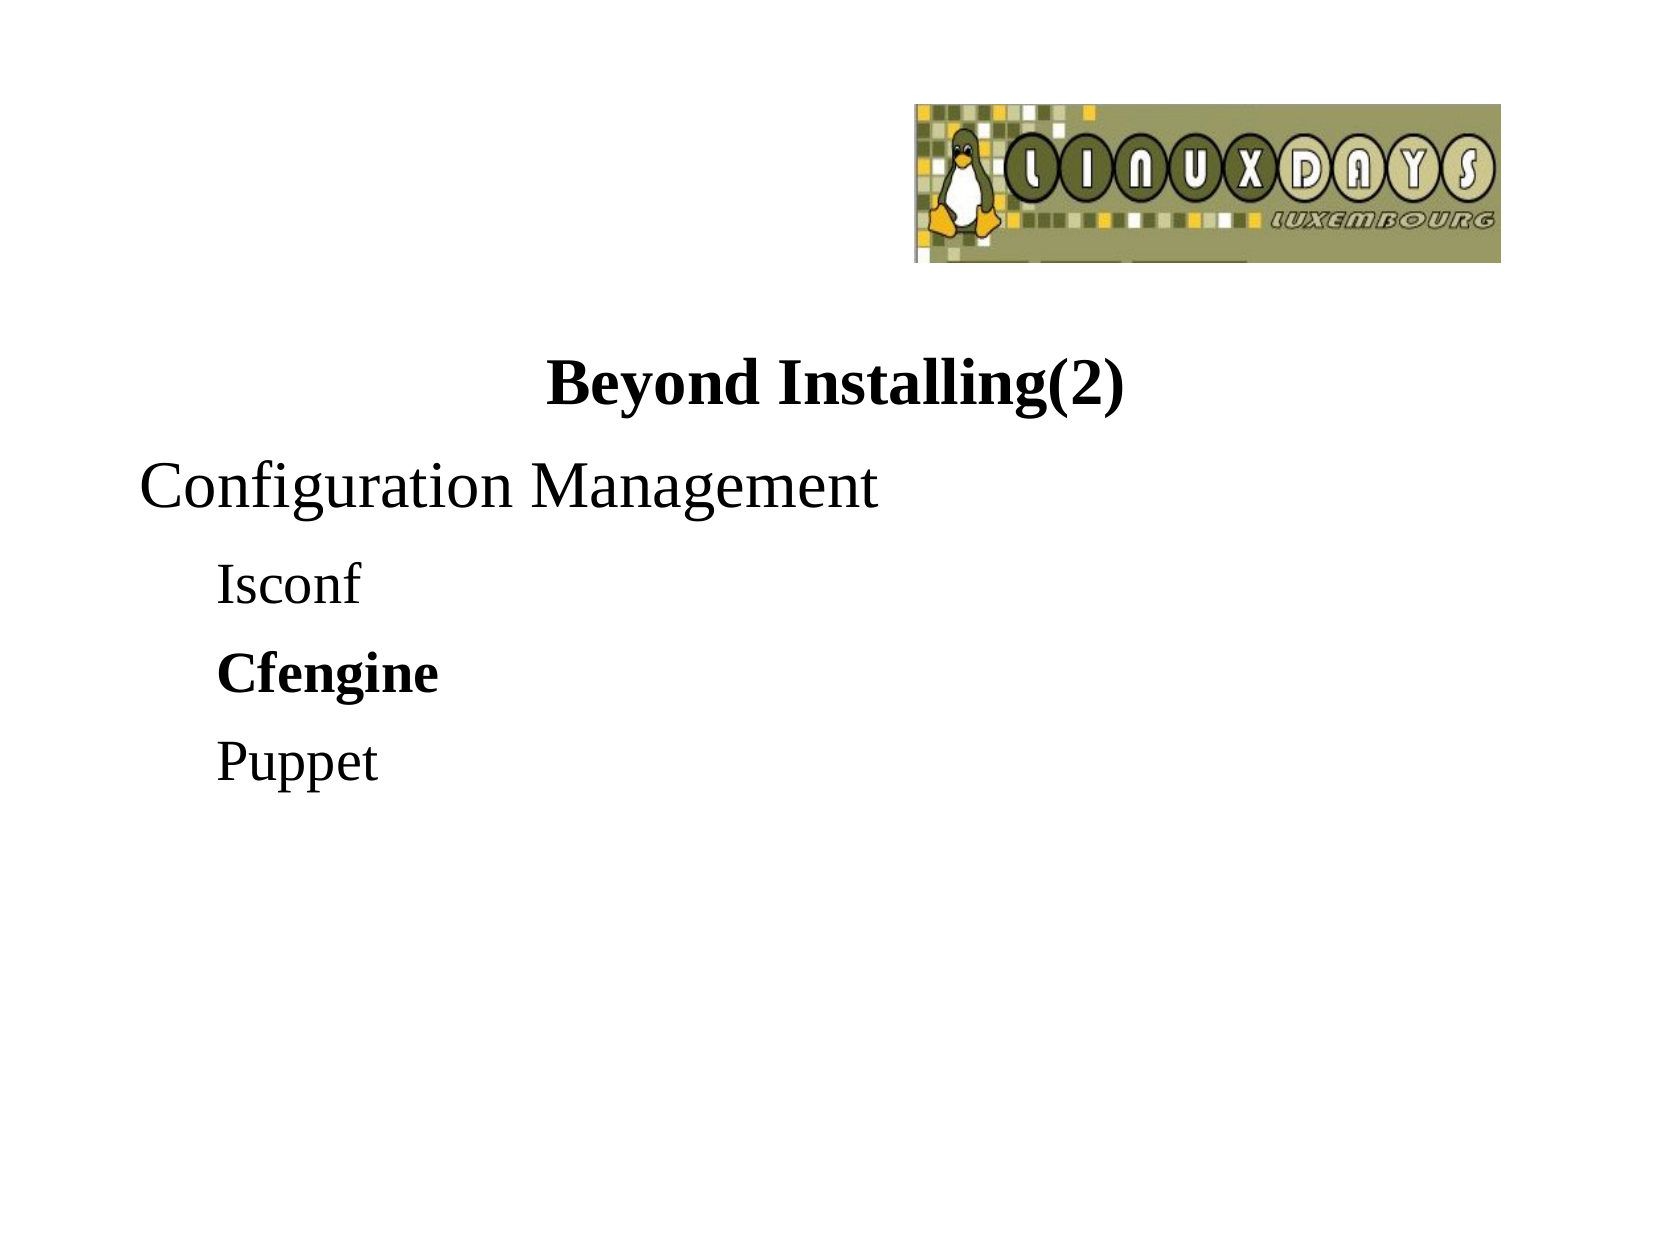

#
Beyond Installing(2)
Configuration Management
Isconf
Cfengine
Puppet